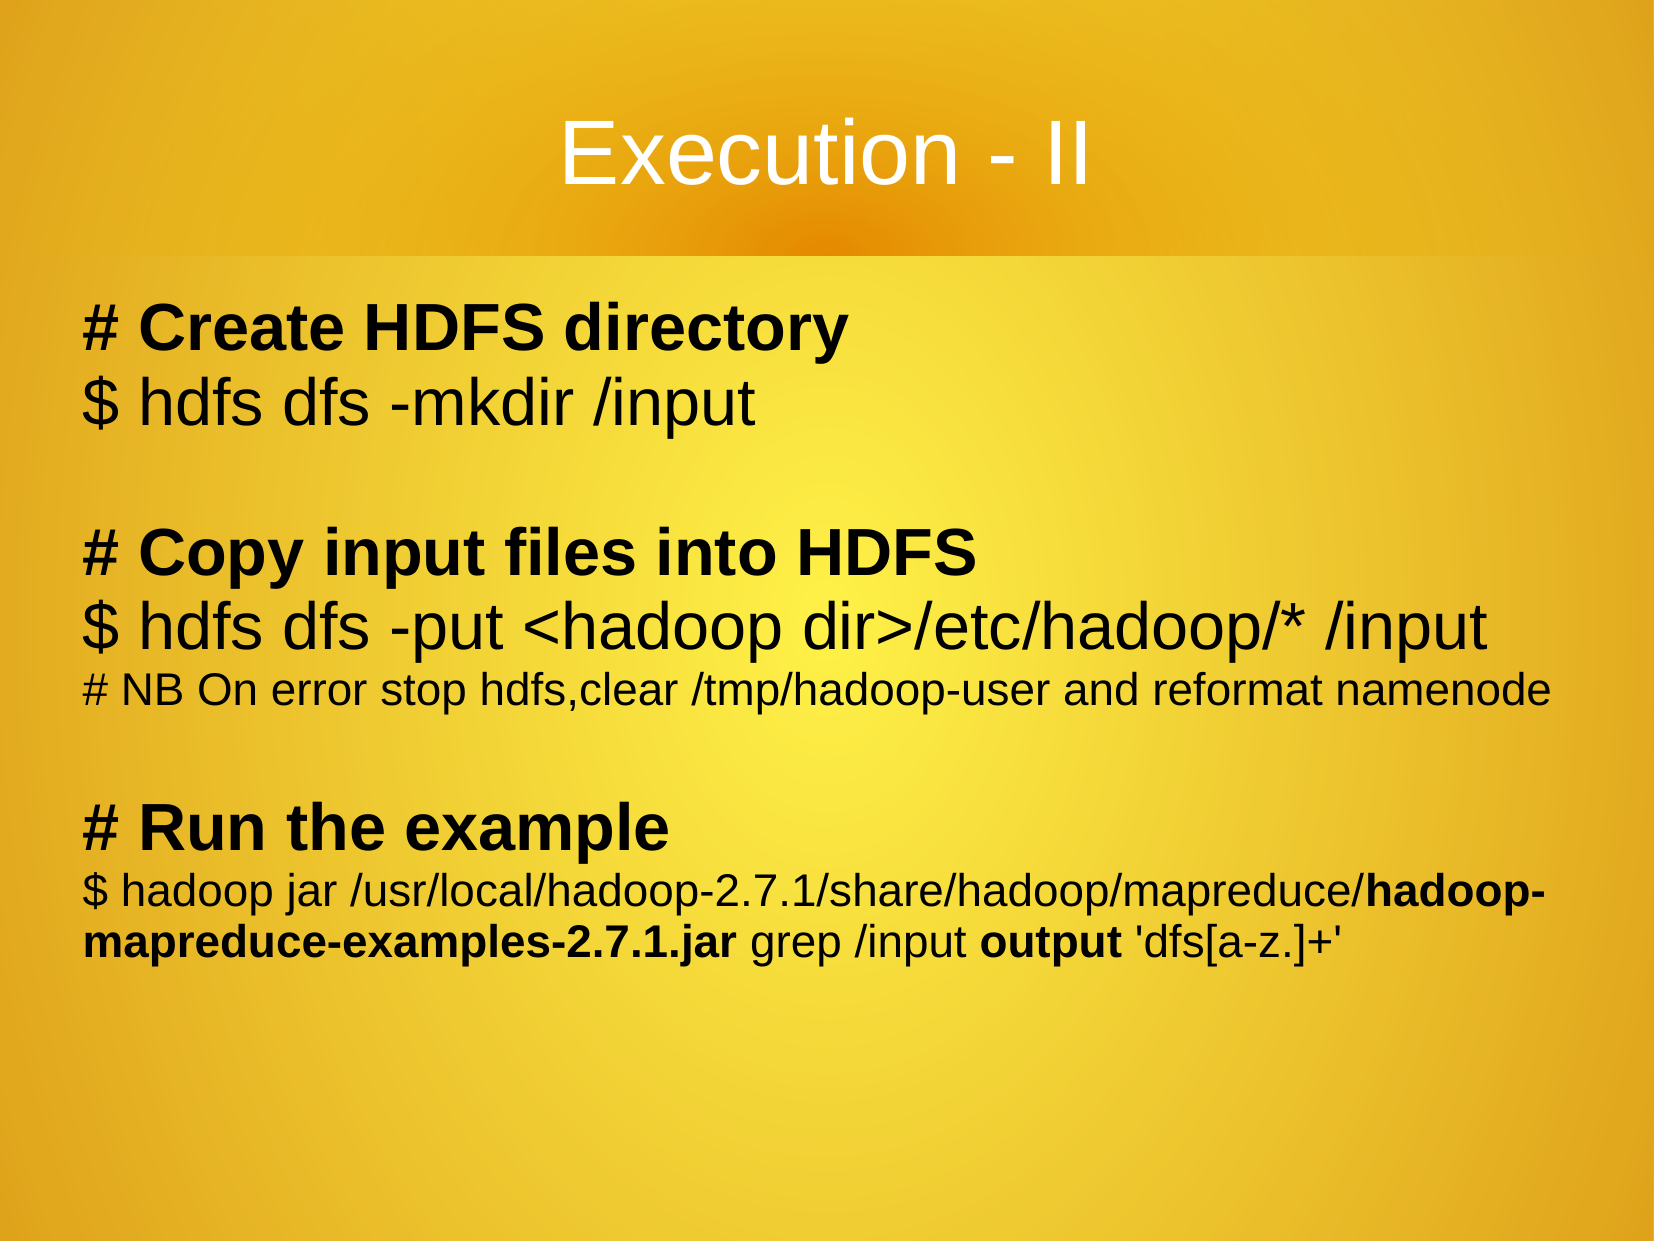

# Execution - II
# Create HDFS directory
$ hdfs dfs -mkdir /input
# Copy input files into HDFS
$ hdfs dfs -put <hadoop dir>/etc/hadoop/* /input
# NB On error stop hdfs,clear /tmp/hadoop-user and reformat namenode
# Run the example
$ hadoop jar /usr/local/hadoop-2.7.1/share/hadoop/mapreduce/hadoop-mapreduce-examples-2.7.1.jar grep /input output 'dfs[a-z.]+'